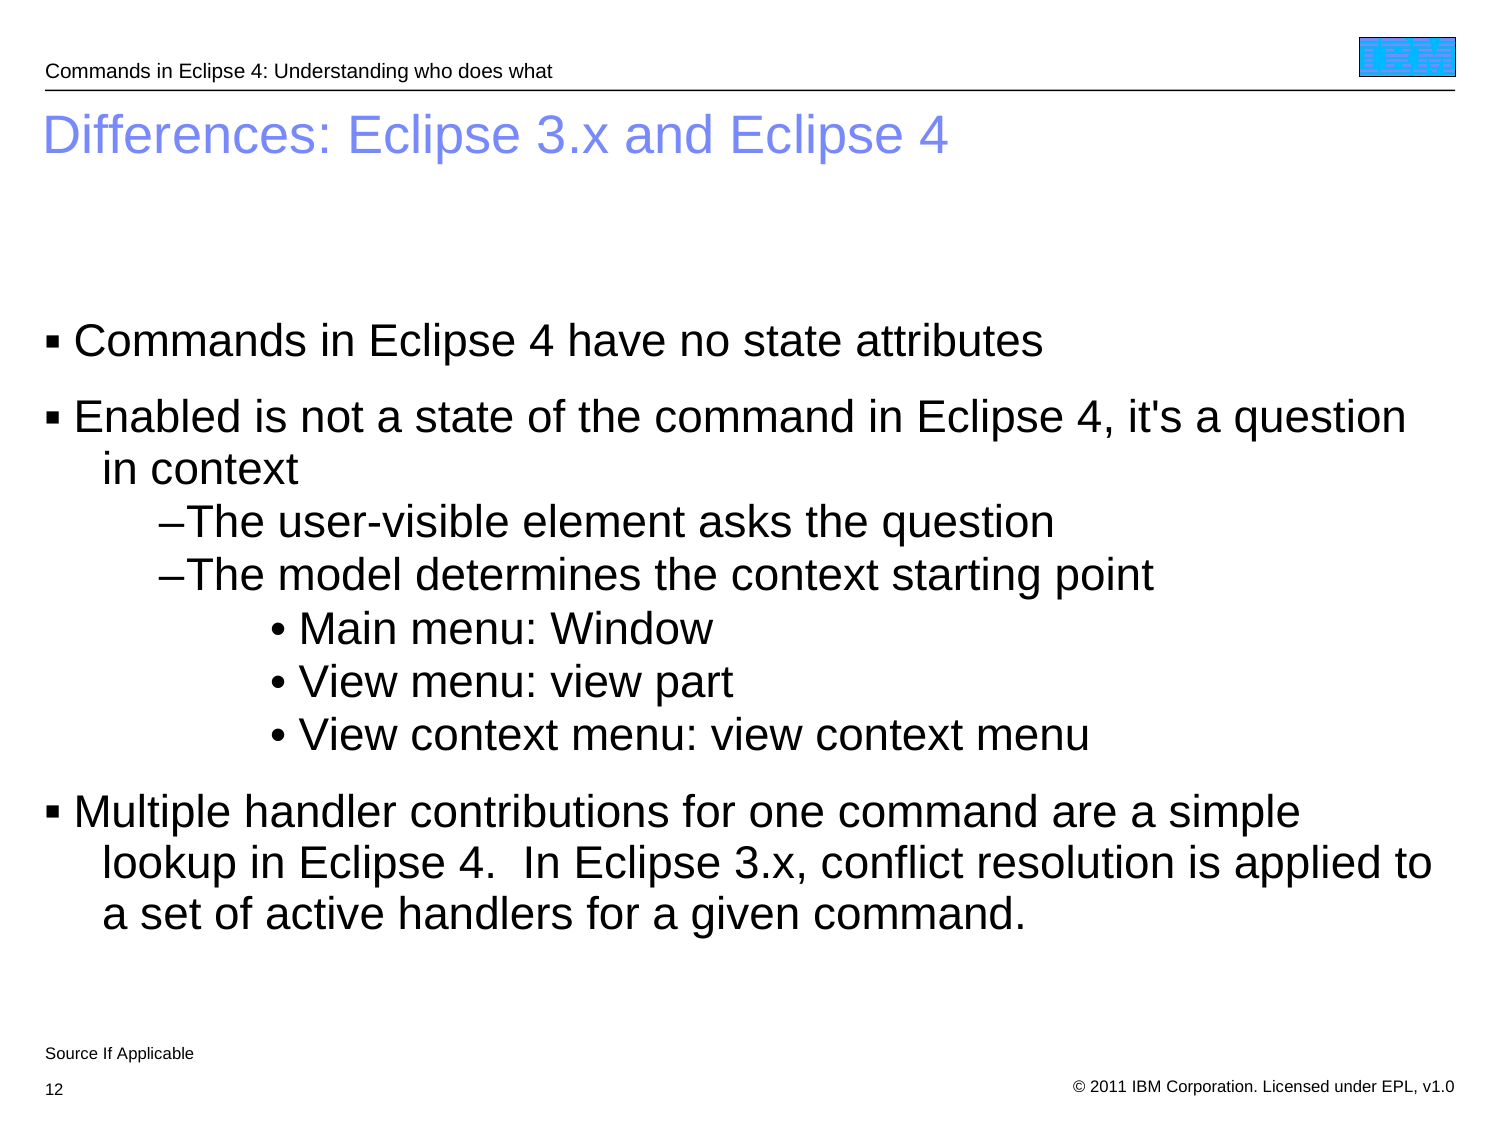

Commands in Eclipse 4: Understanding who does what
# Differences: Eclipse 3.x and Eclipse 4
Commands in Eclipse 4 have no state attributes
Enabled is not a state of the command in Eclipse 4, it's a question in context
The user-visible element asks the question
The model determines the context starting point
Main menu: Window
View menu: view part
View context menu: view context menu
Multiple handler contributions for one command are a simple lookup in Eclipse 4. In Eclipse 3.x, conflict resolution is applied to a set of active handlers for a given command.
 Source If Applicable
12